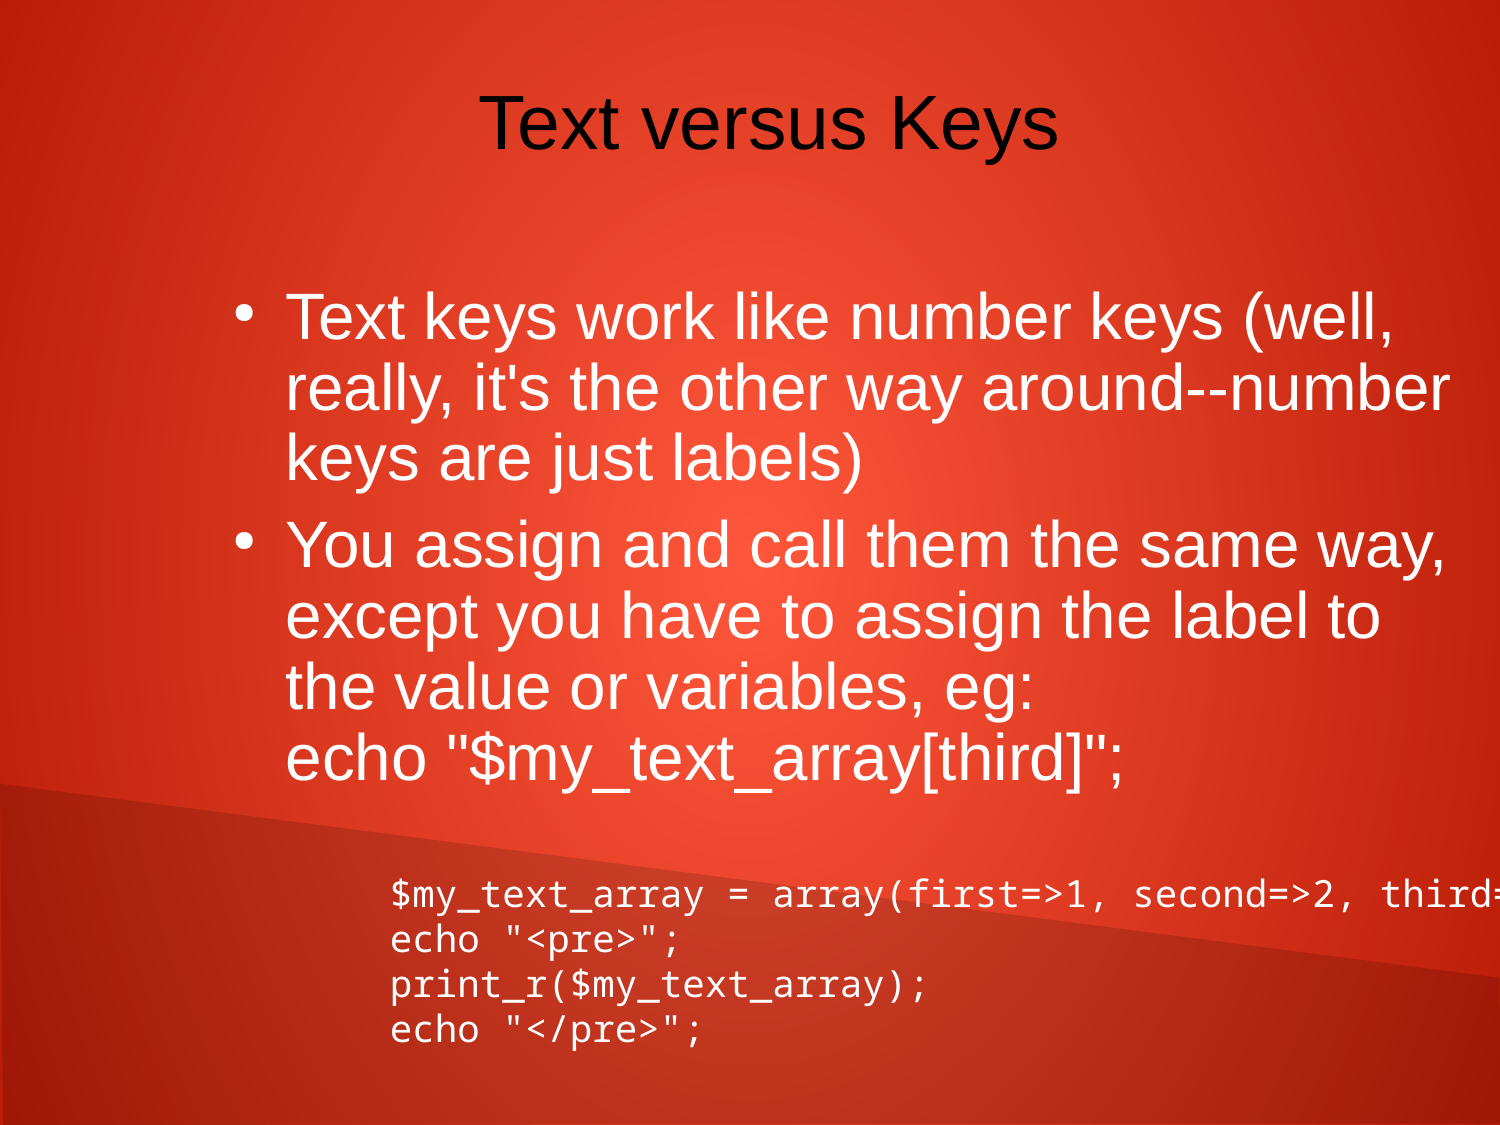

# Text versus Keys
Text keys work like number keys (well, really, it's the other way around--number keys are just labels)
You assign and call them the same way, except you have to assign the label to the value or variables, eg:
echo "$my_text_array[third]";
$my_text_array = array(first=>1, second=>2, third=>3);
echo "<pre>";
print_r($my_text_array);
echo "</pre>";